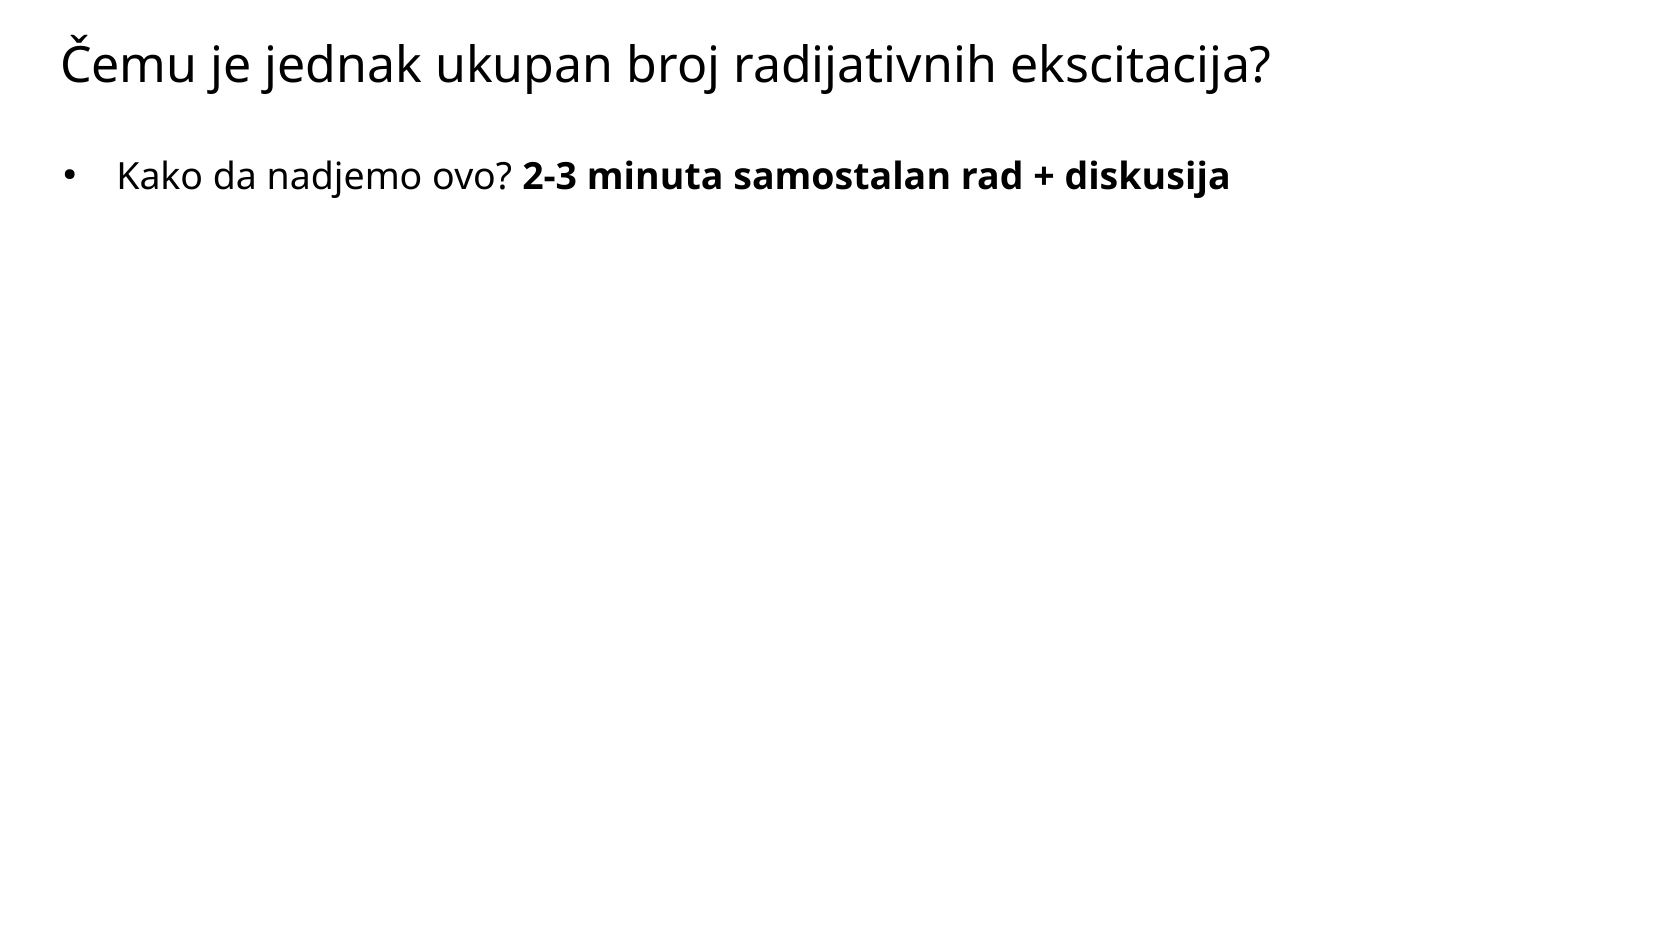

# Čemu je jednak ukupan broj radijativnih ekscitacija?
Kako da nadjemo ovo? 2-3 minuta samostalan rad + diskusija